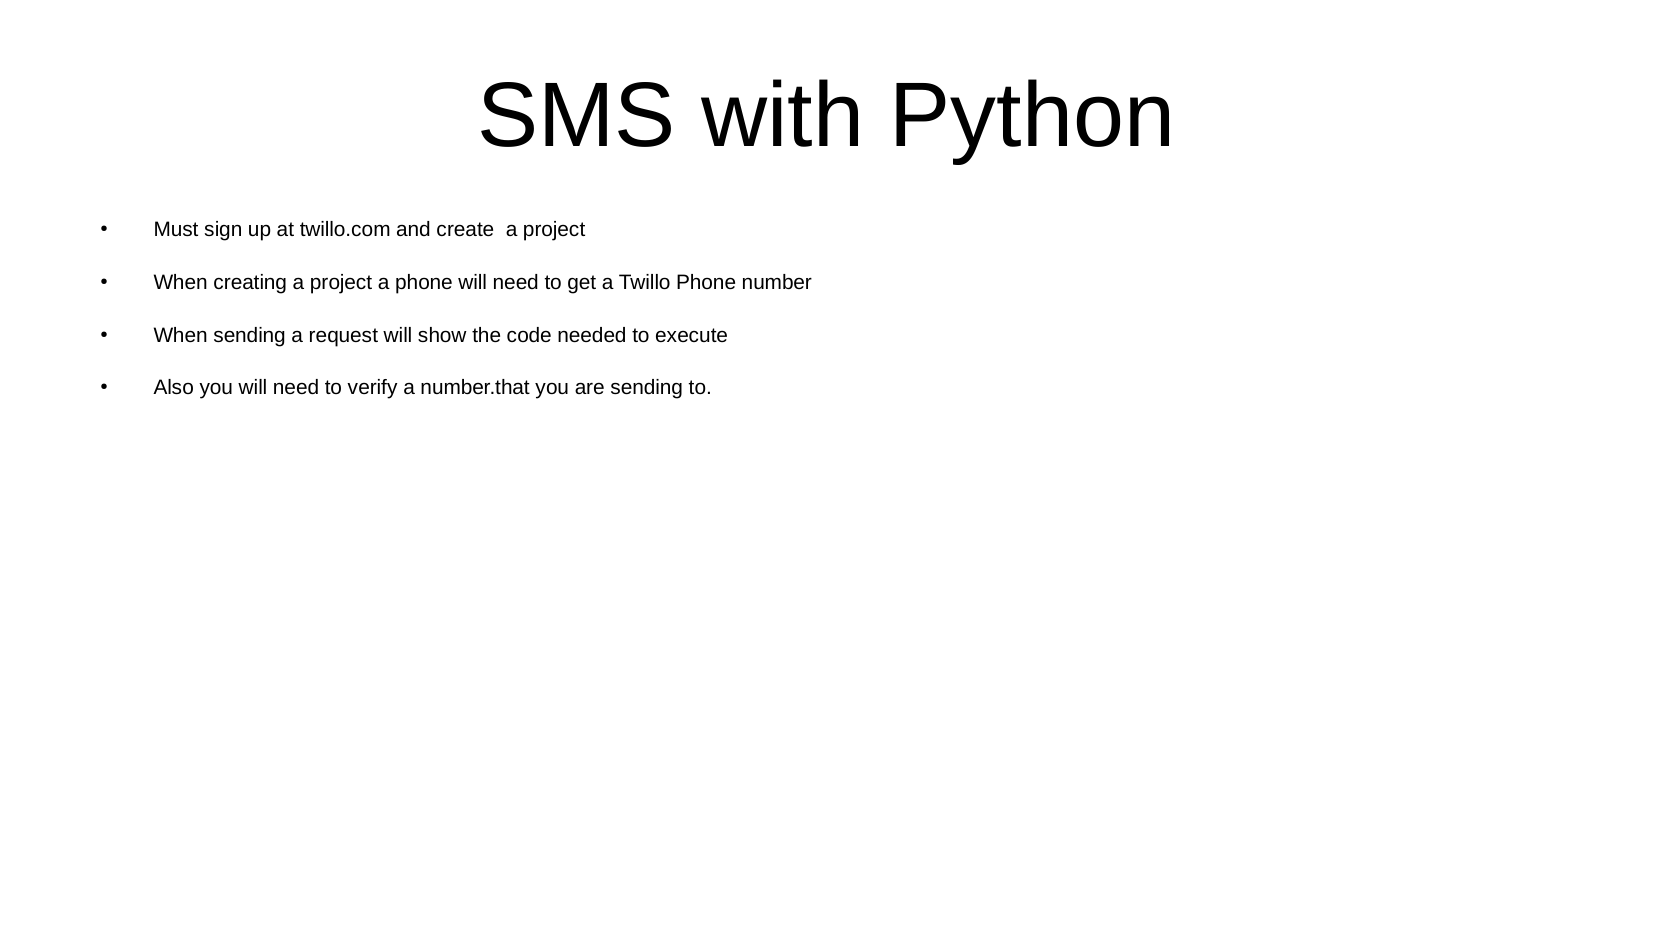

# SMS with Python
Must sign up at twillo.com and create a project
When creating a project a phone will need to get a Twillo Phone number
When sending a request will show the code needed to execute
Also you will need to verify a number.that you are sending to.